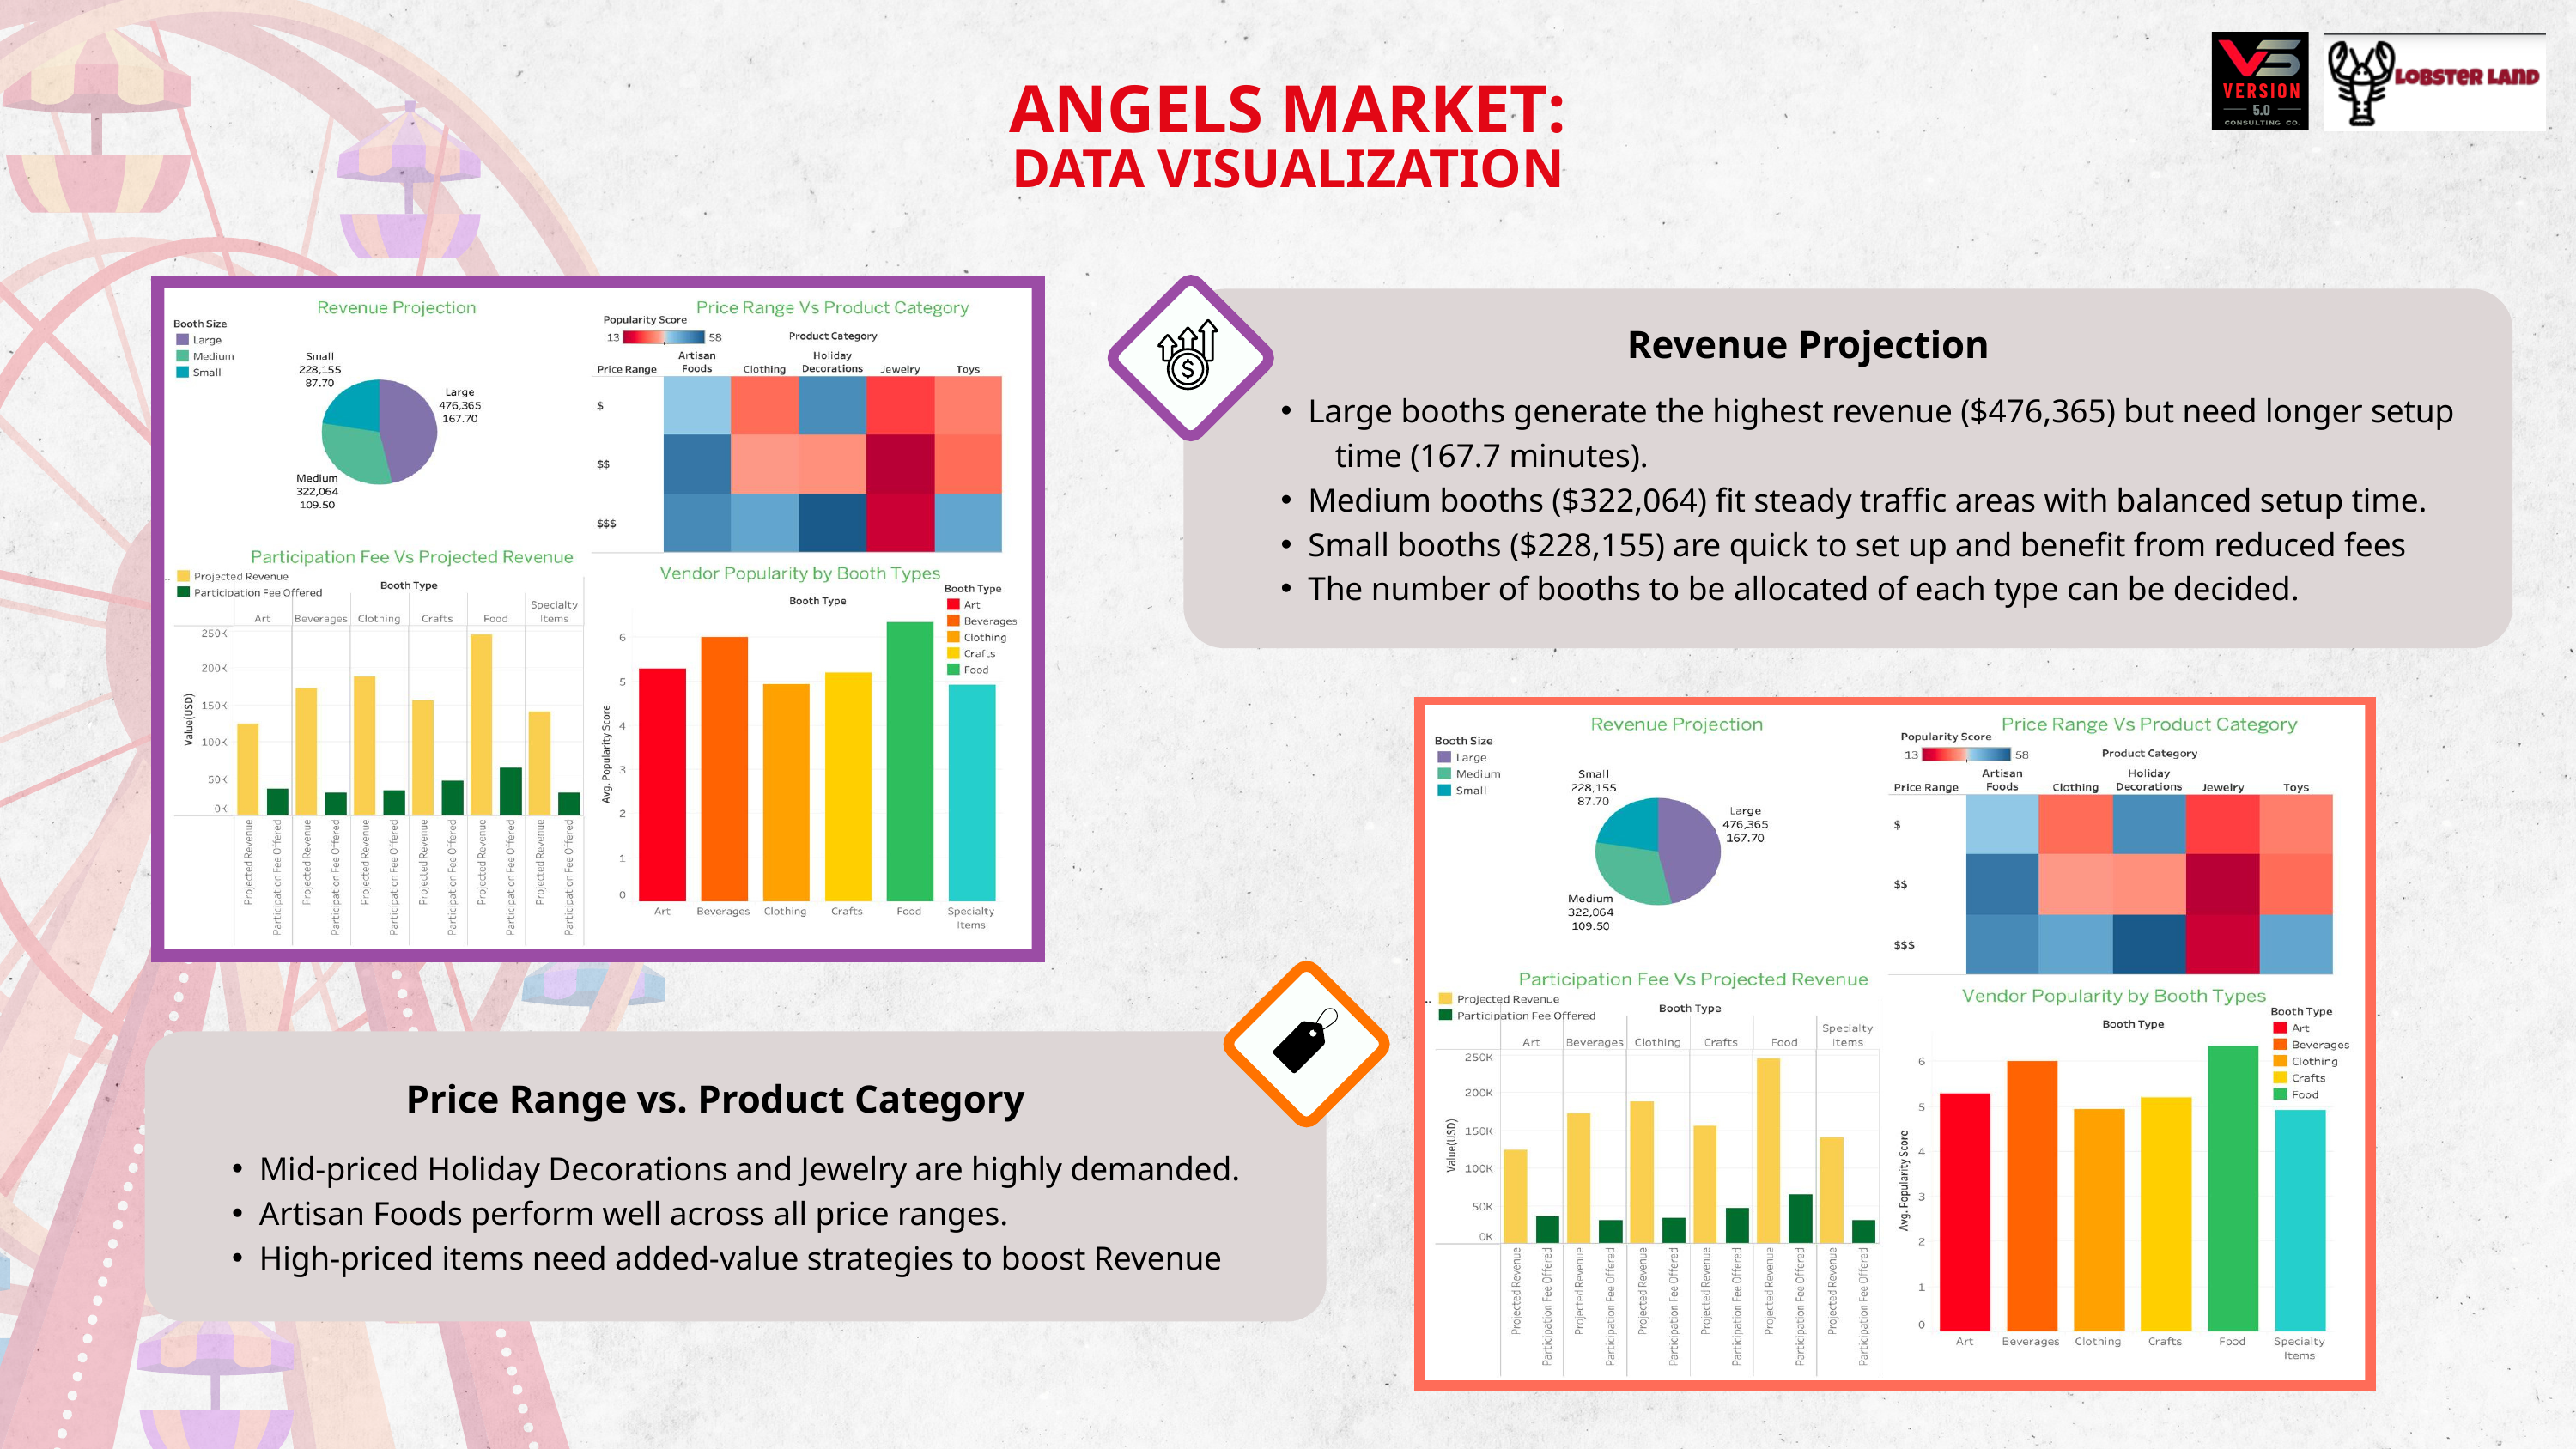

ANGELS MARKET:
DATA VISUALIZATION
Revenue Projection
Large booths generate the highest revenue ($476,365) but need longer setup time (167.7 minutes).
Medium booths ($322,064) fit steady traffic areas with balanced setup time.
Small booths ($228,155) are quick to set up and benefit from reduced fees
The number of booths to be allocated of each type can be decided.
Price Range vs. Product Category
Mid-priced Holiday Decorations and Jewelry are highly demanded.
Artisan Foods perform well across all price ranges.
High-priced items need added-value strategies to boost Revenue